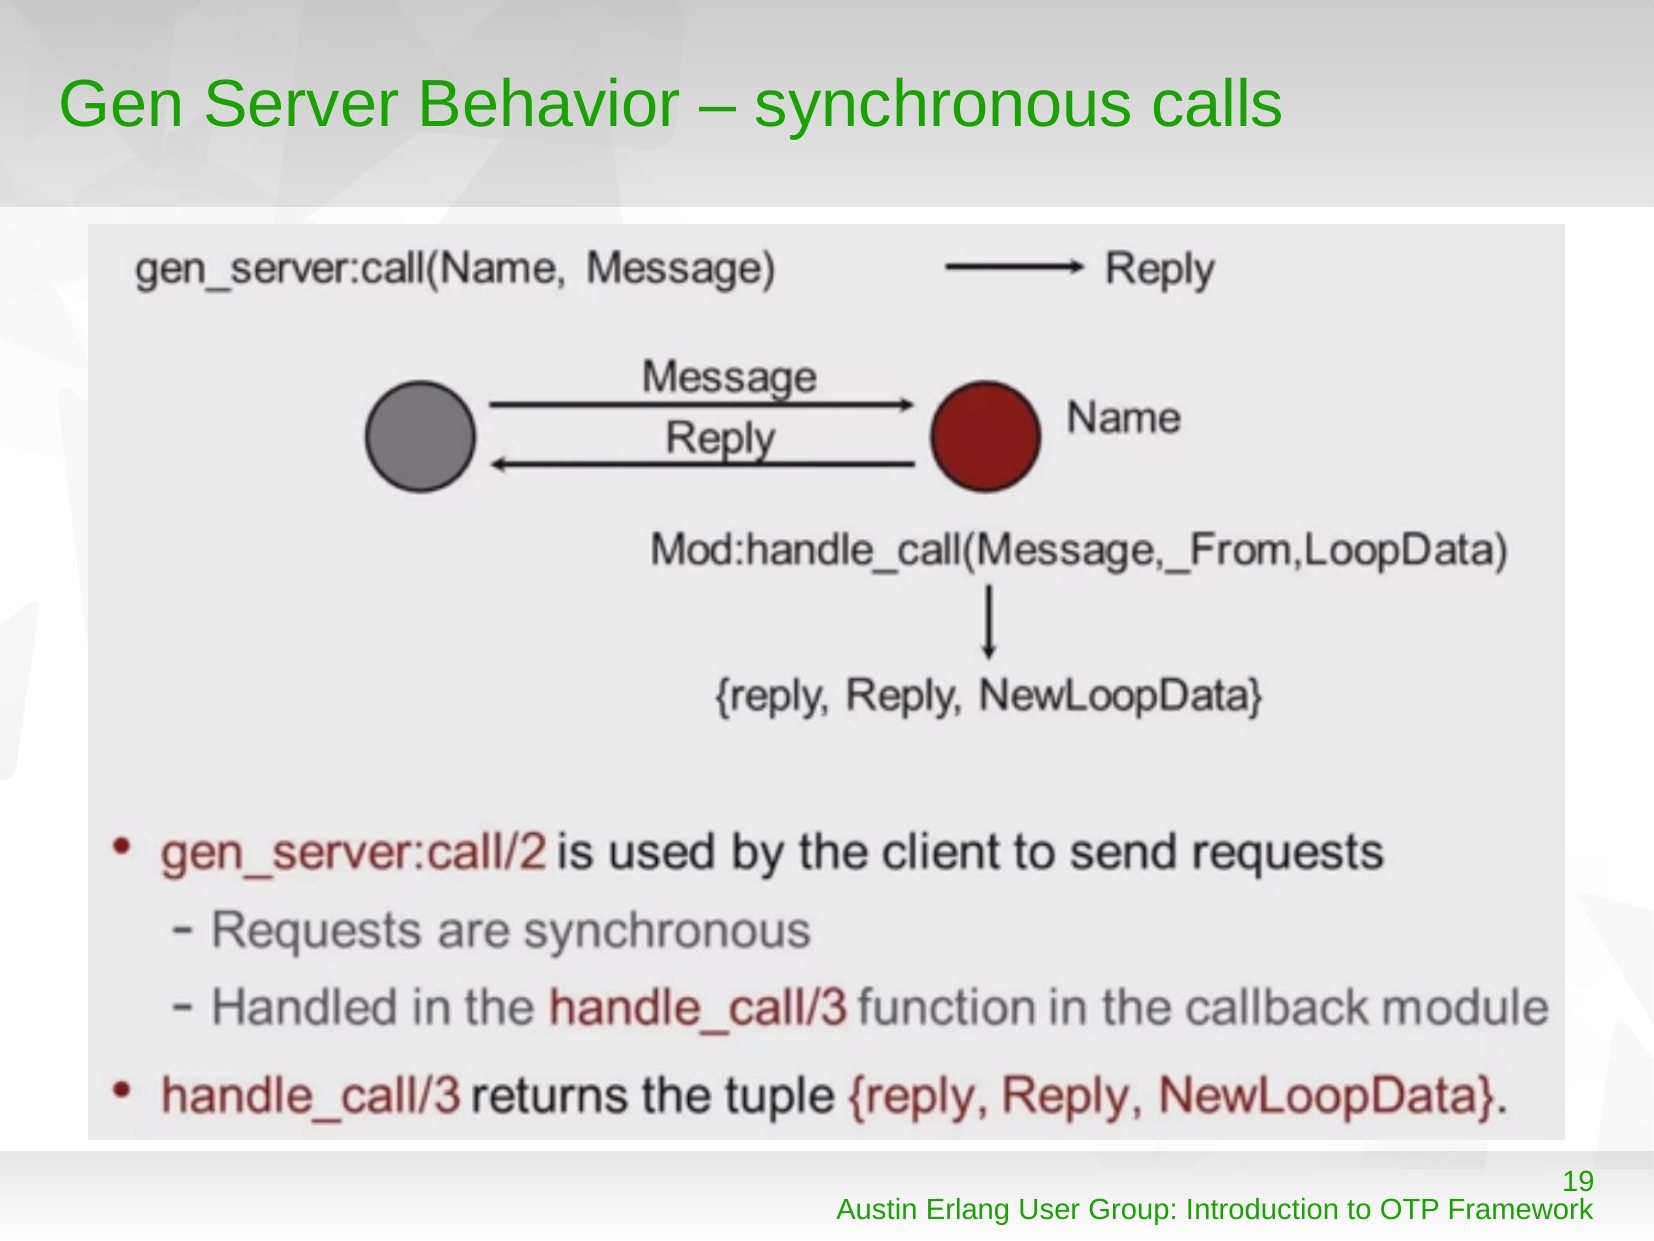

# Gen Server Behavior – synchronous calls
19
Austin Erlang User Group: Introduction to OTP Framework